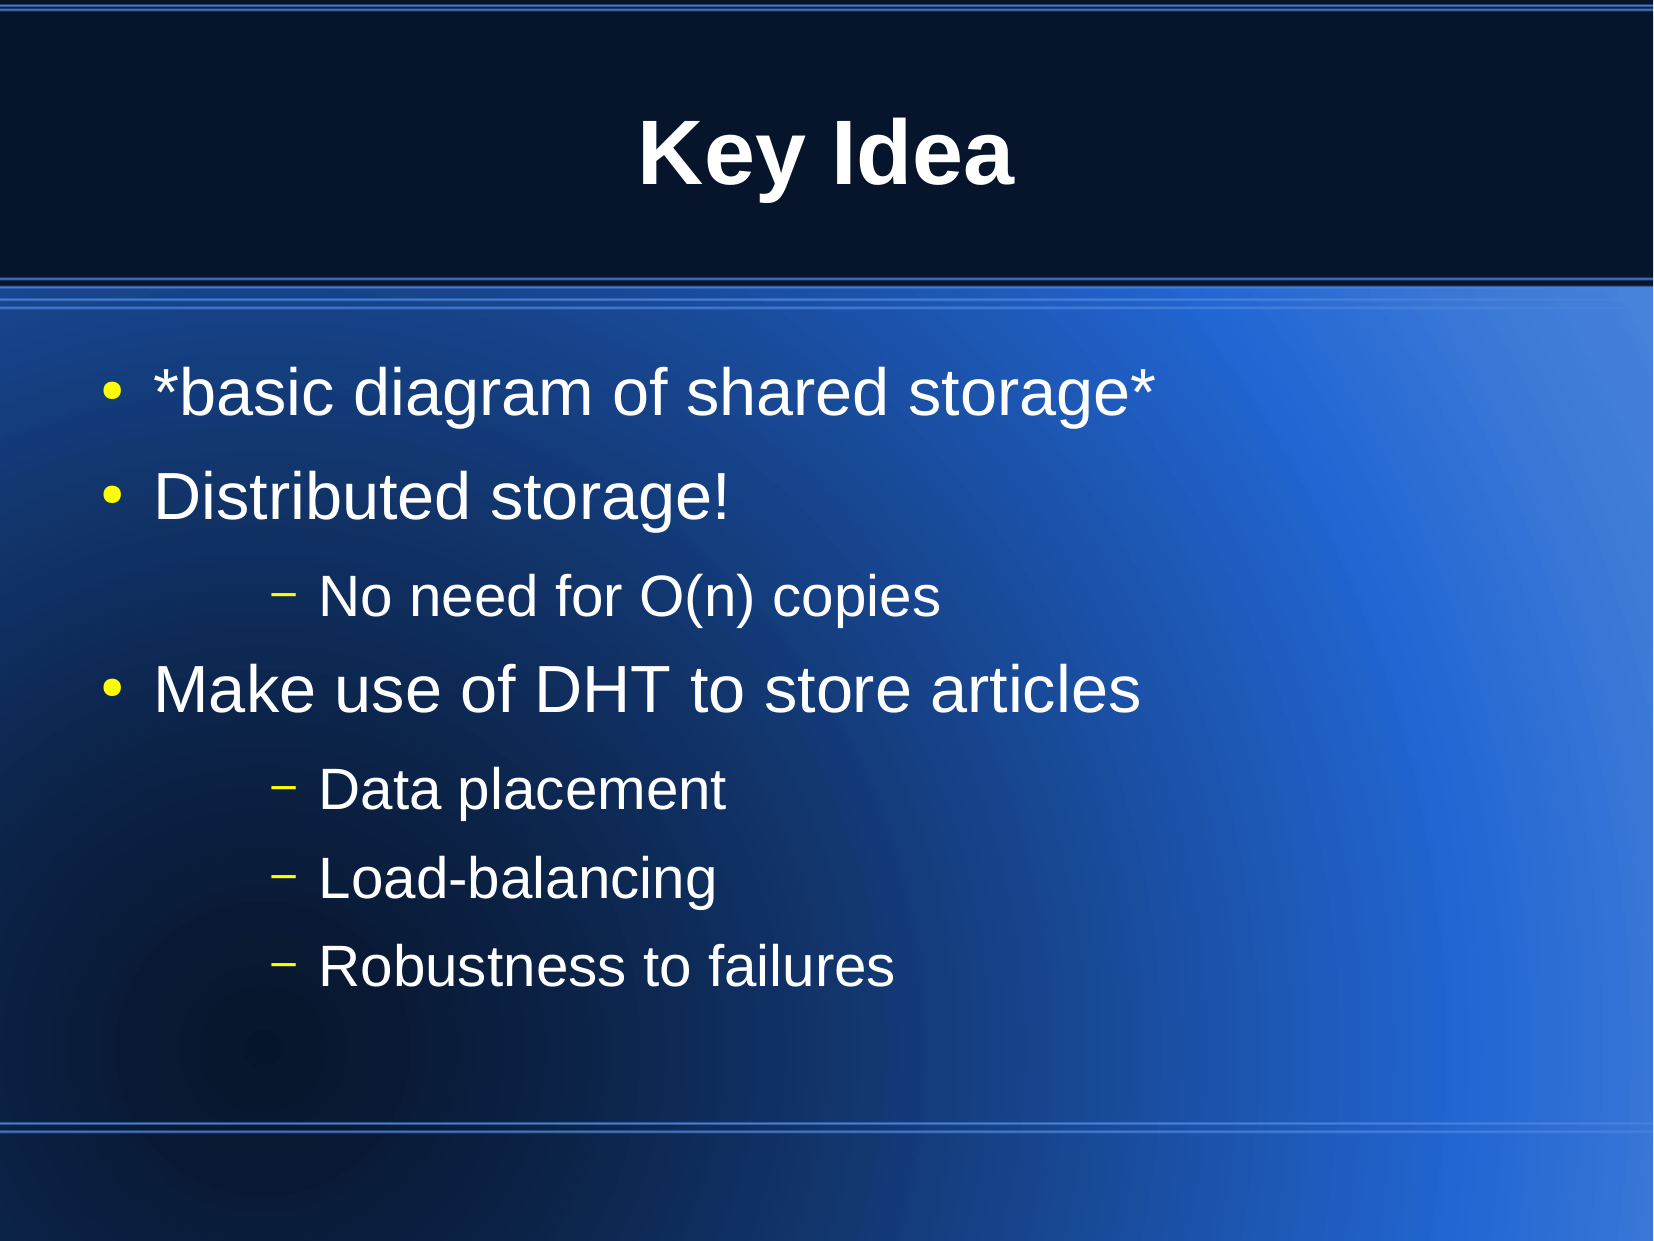

# Key Idea
*basic diagram of shared storage*
Distributed storage!
No need for O(n) copies
Make use of DHT to store articles
Data placement
Load-balancing
Robustness to failures